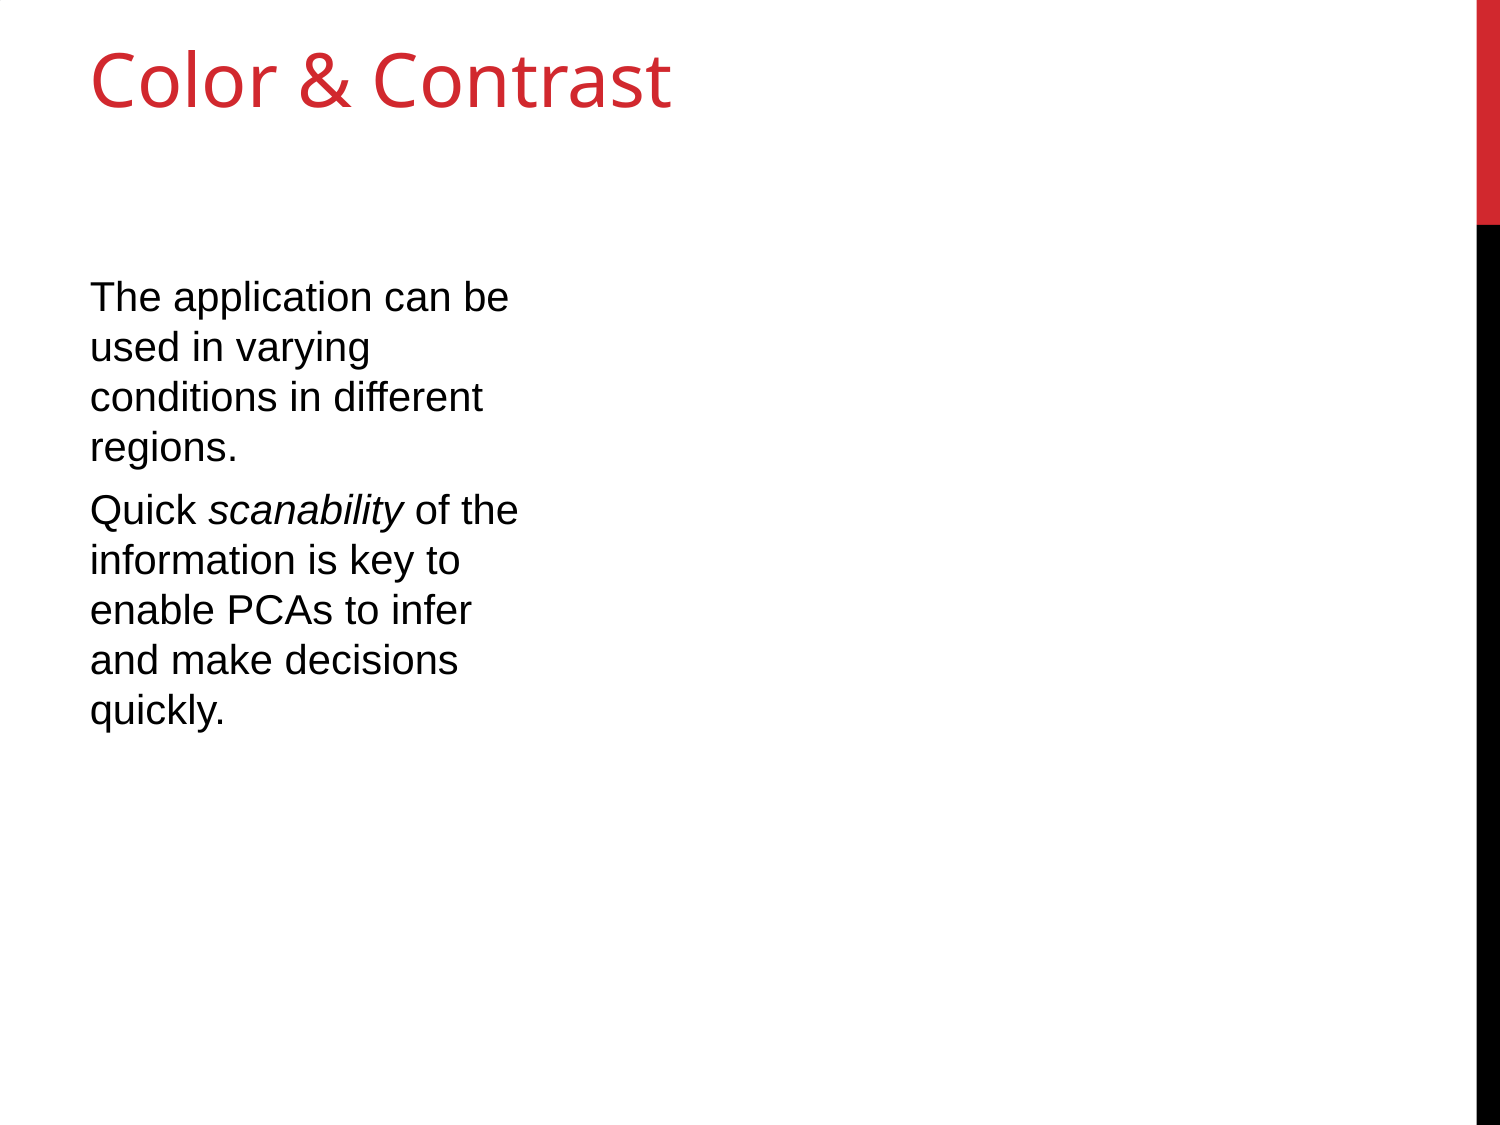

Color & Contrast
# The application can be used in varying conditions in different regions.
Quick scanability of the information is key to enable PCAs to infer and make decisions quickly.